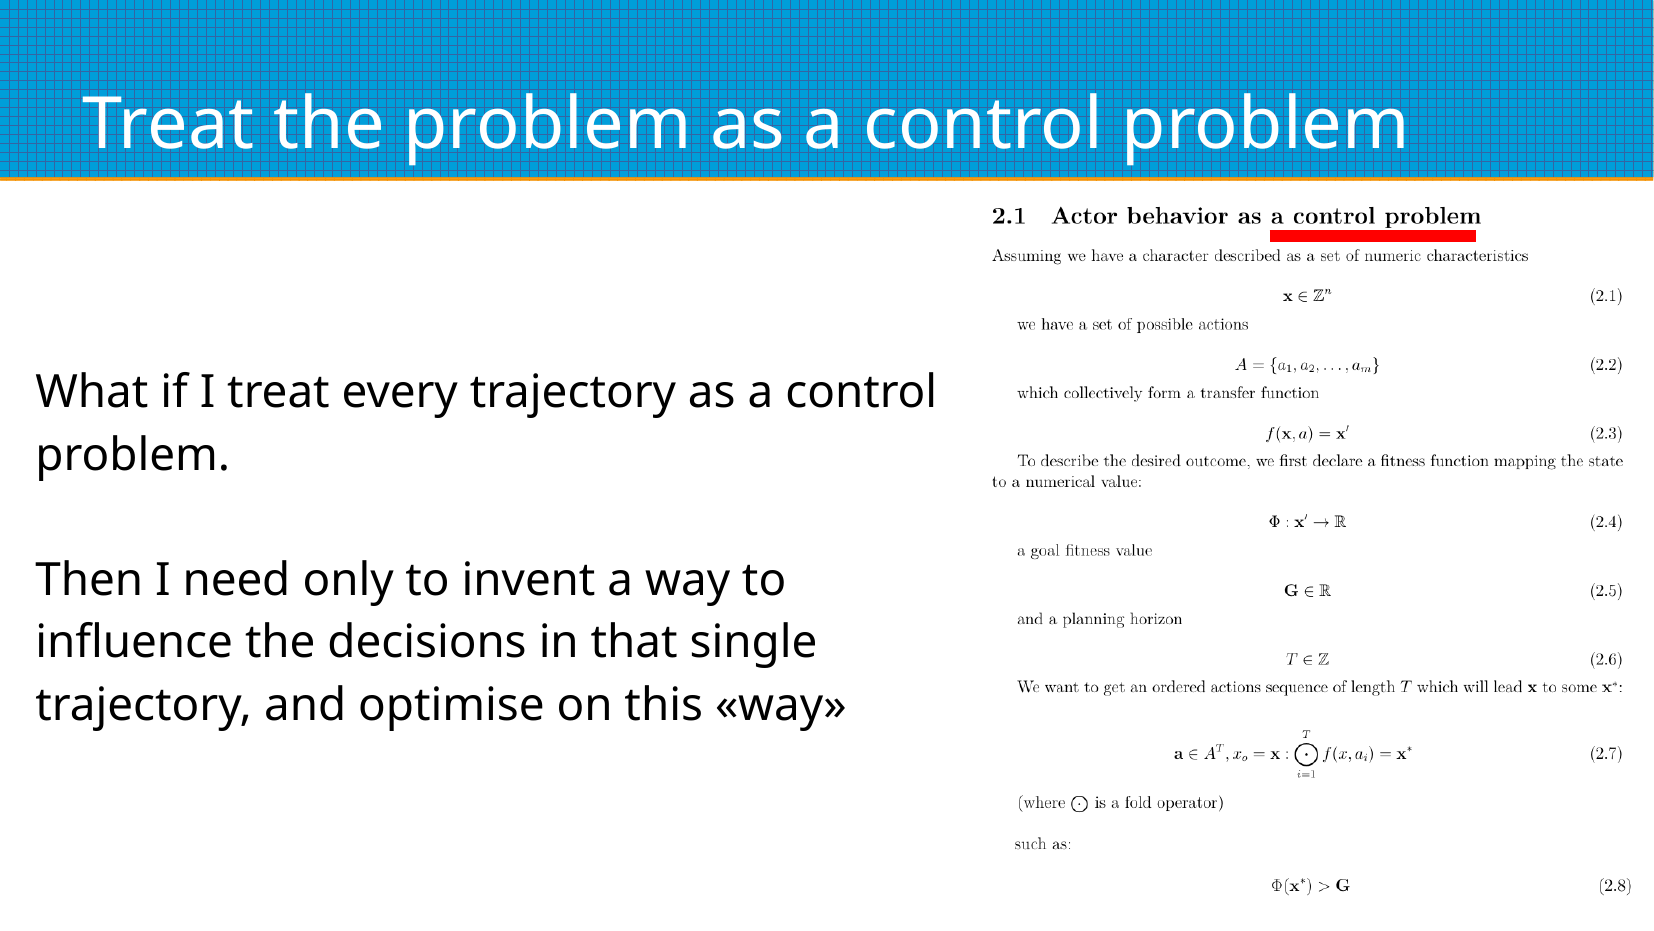

# Treat the problem as a control problem
What if I treat every trajectory as a control problem.
Then I need only to invent a way to influence the decisions in that single trajectory, and optimise on this «way»